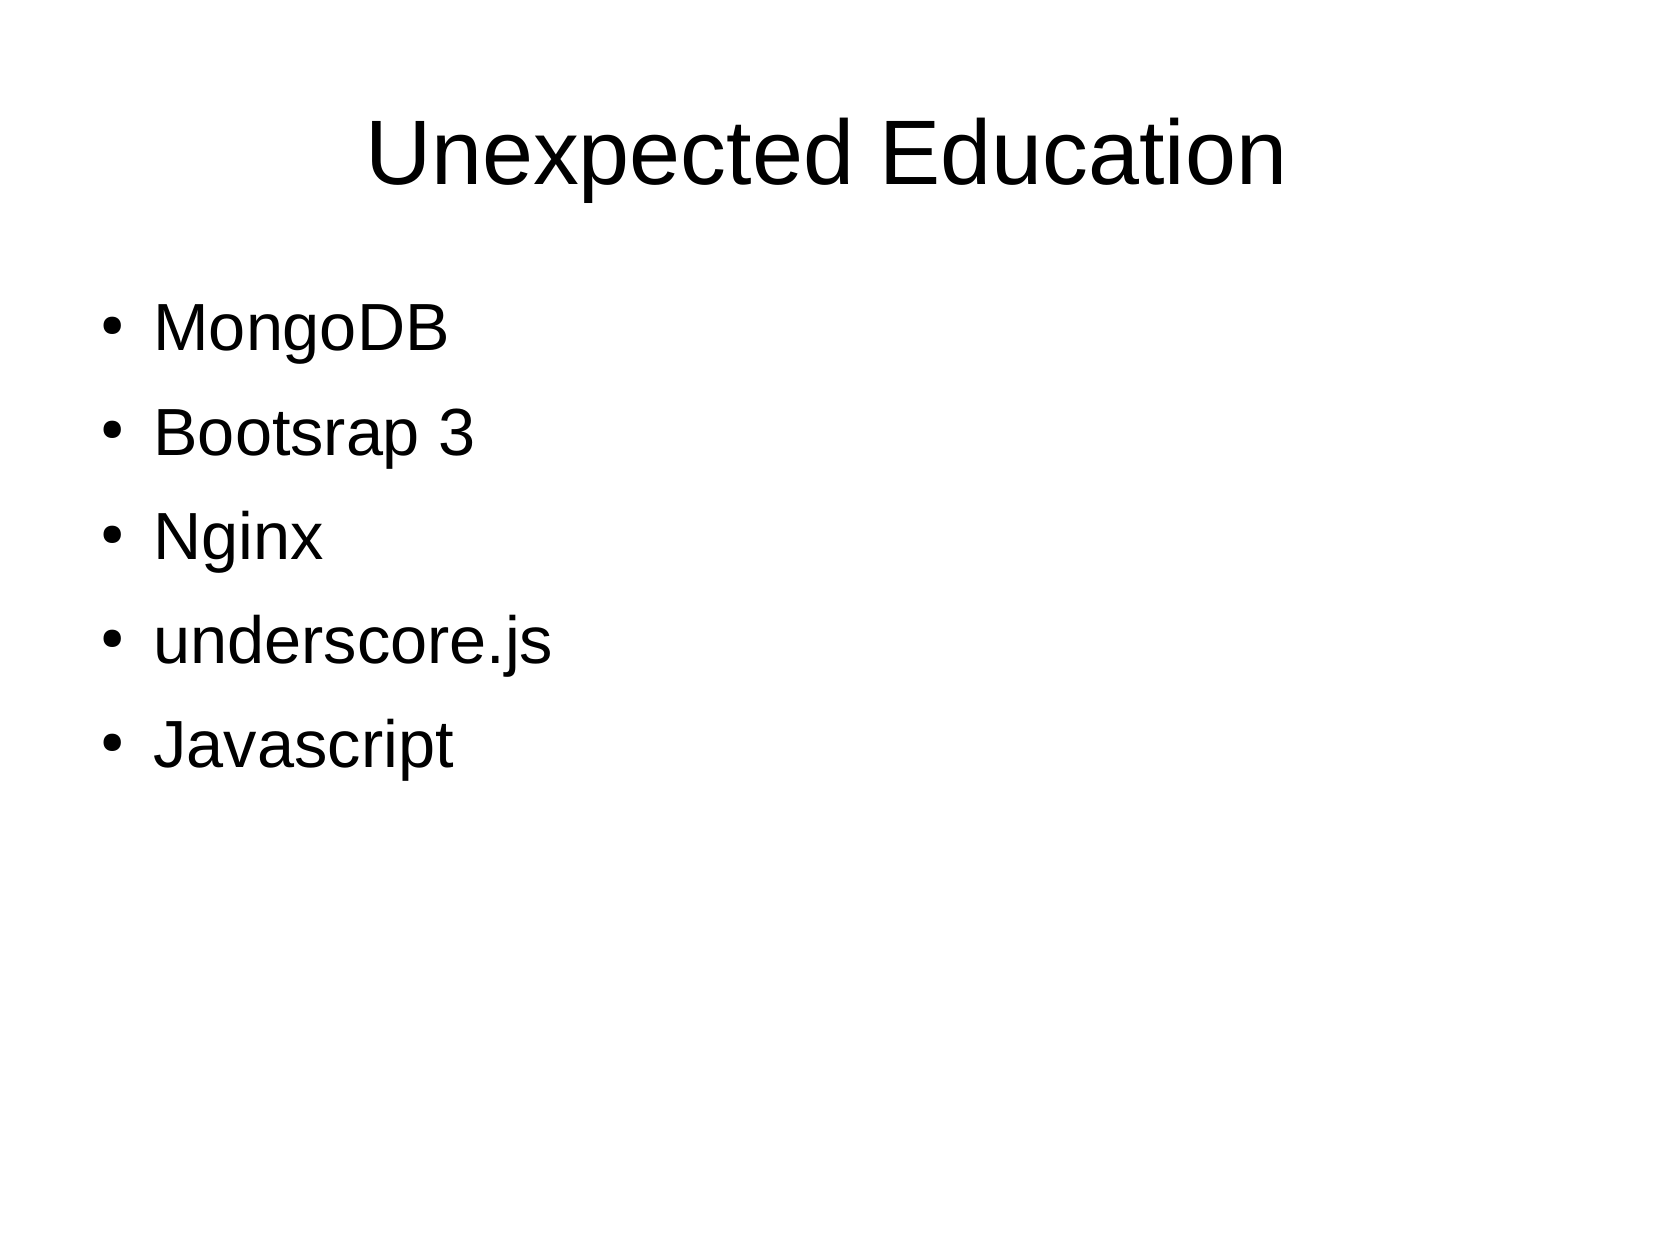

# Unexpected Education
MongoDB
Bootsrap 3
Nginx
underscore.js
Javascript